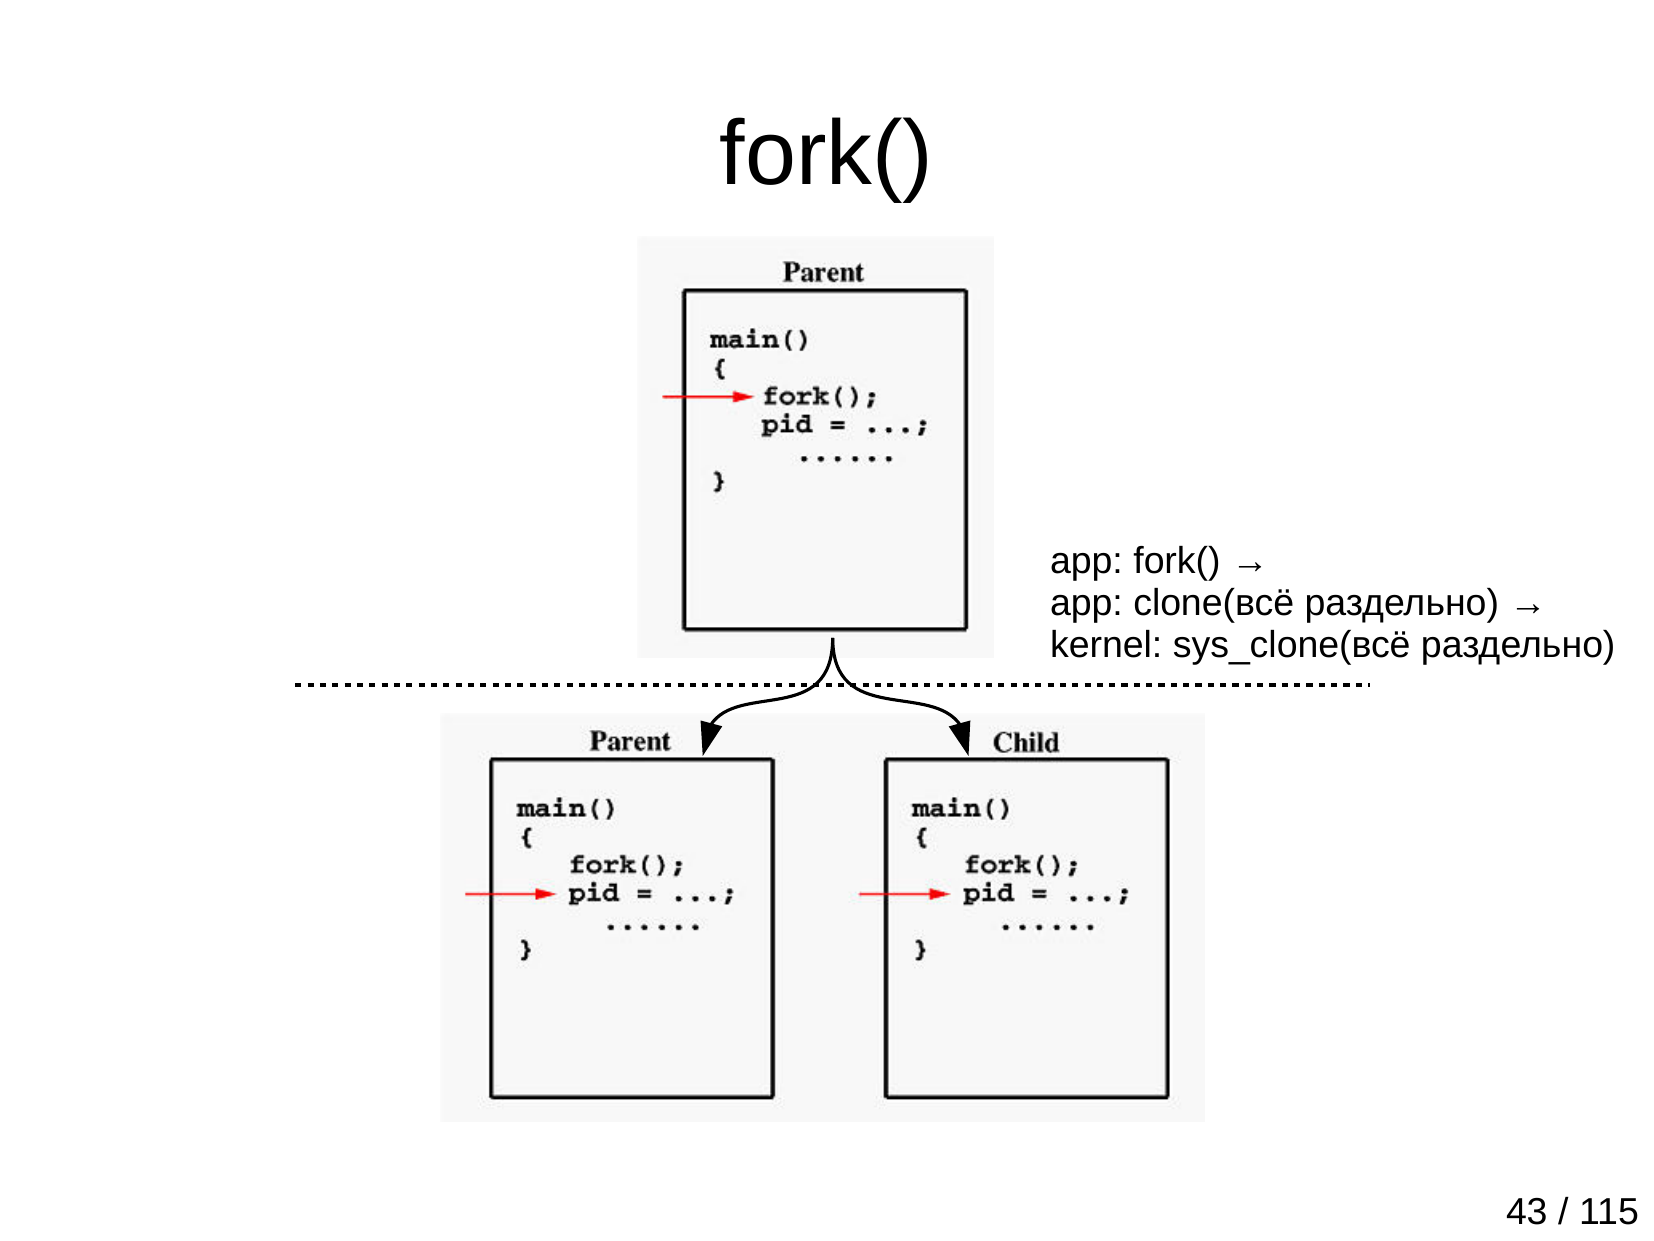

# fork()
app: fork() →
app: clone(всё раздельно) →
kernel: sys_clone(всё раздельно)